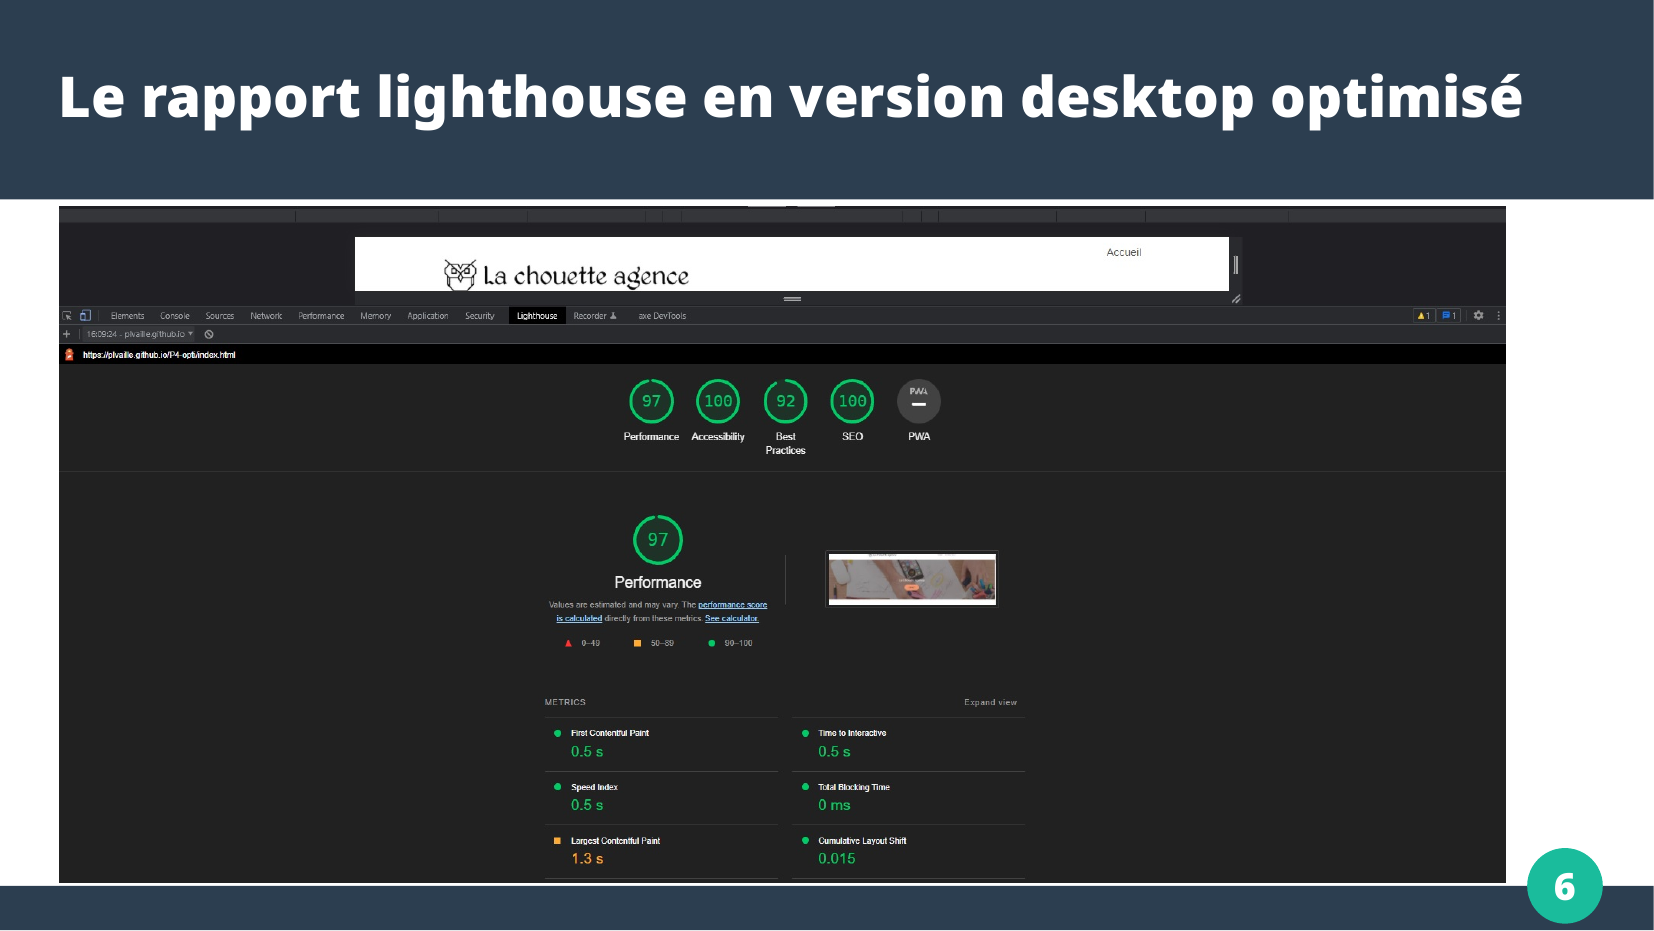

# Le rapport lighthouse en version desktop optimisé